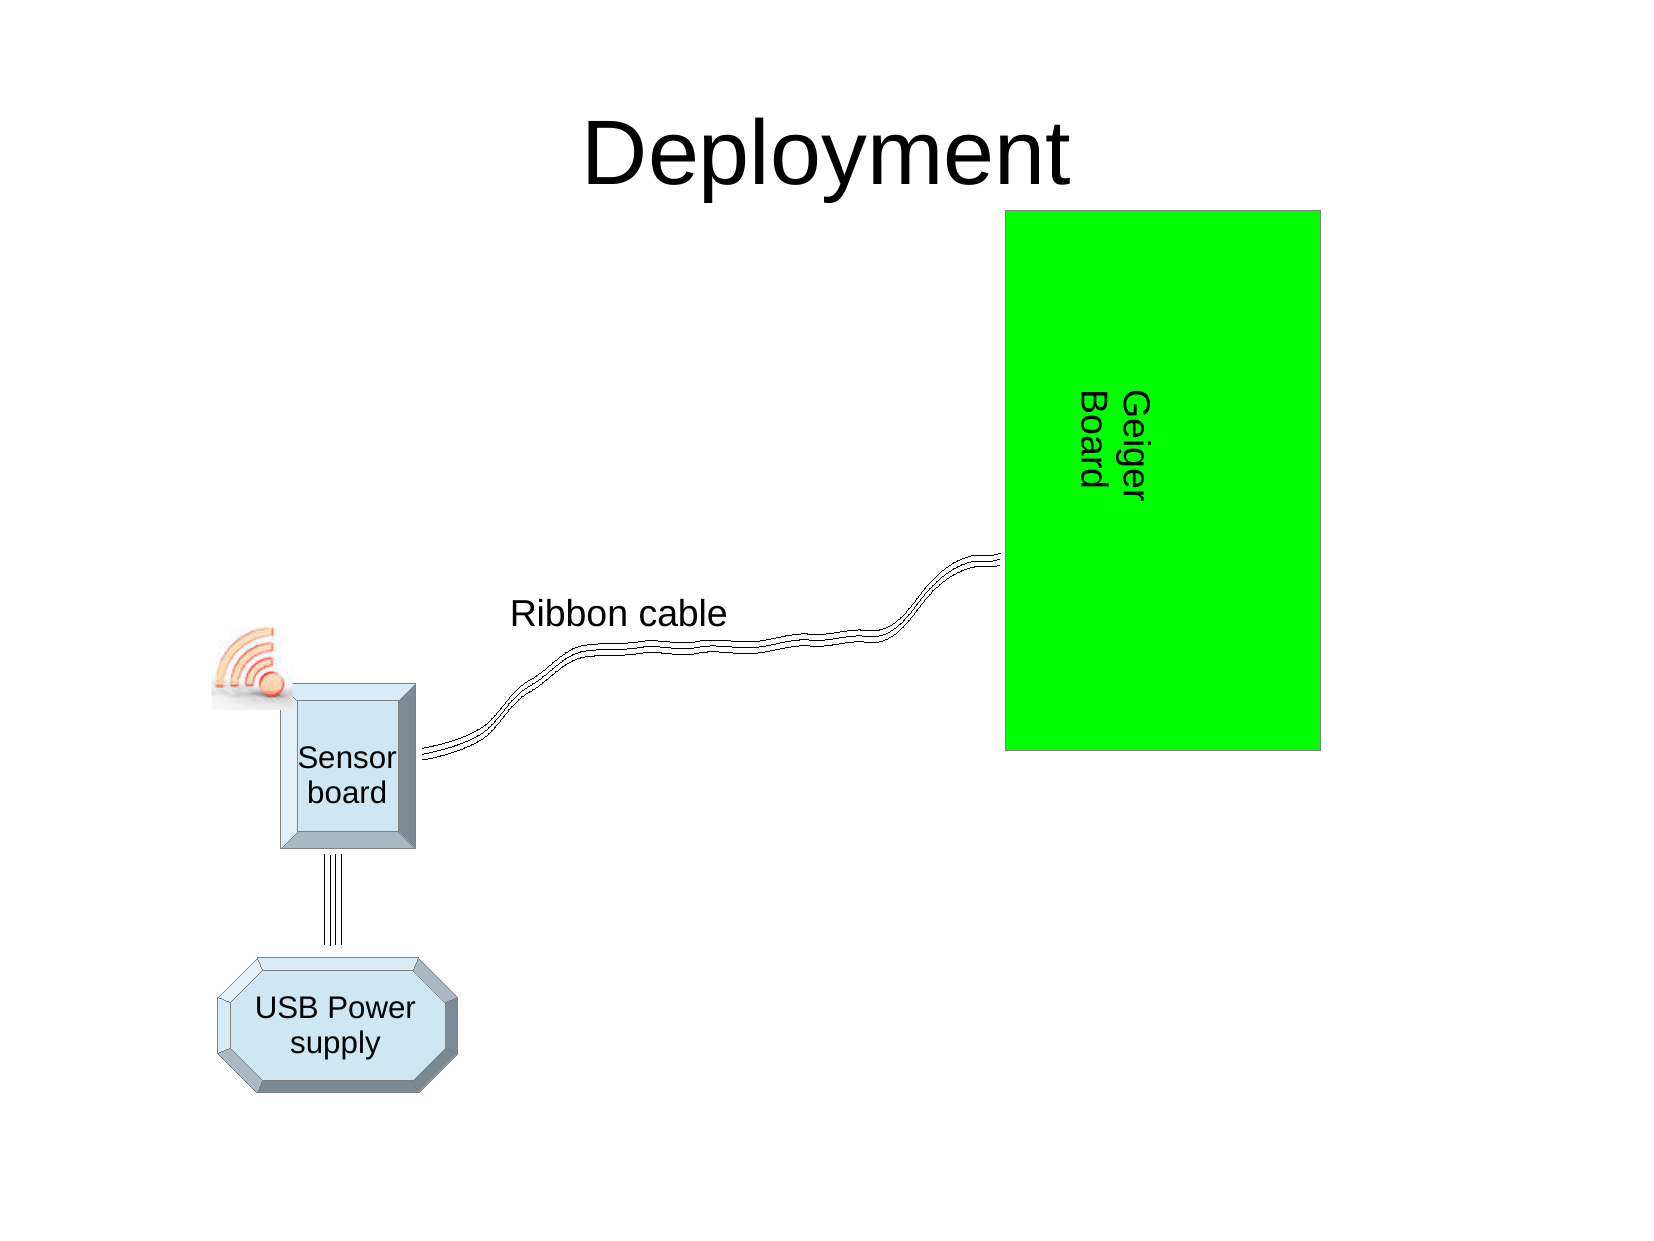

# Deployment
Geiger Board
Ribbon cable
Sensor
board
USB Power
supply